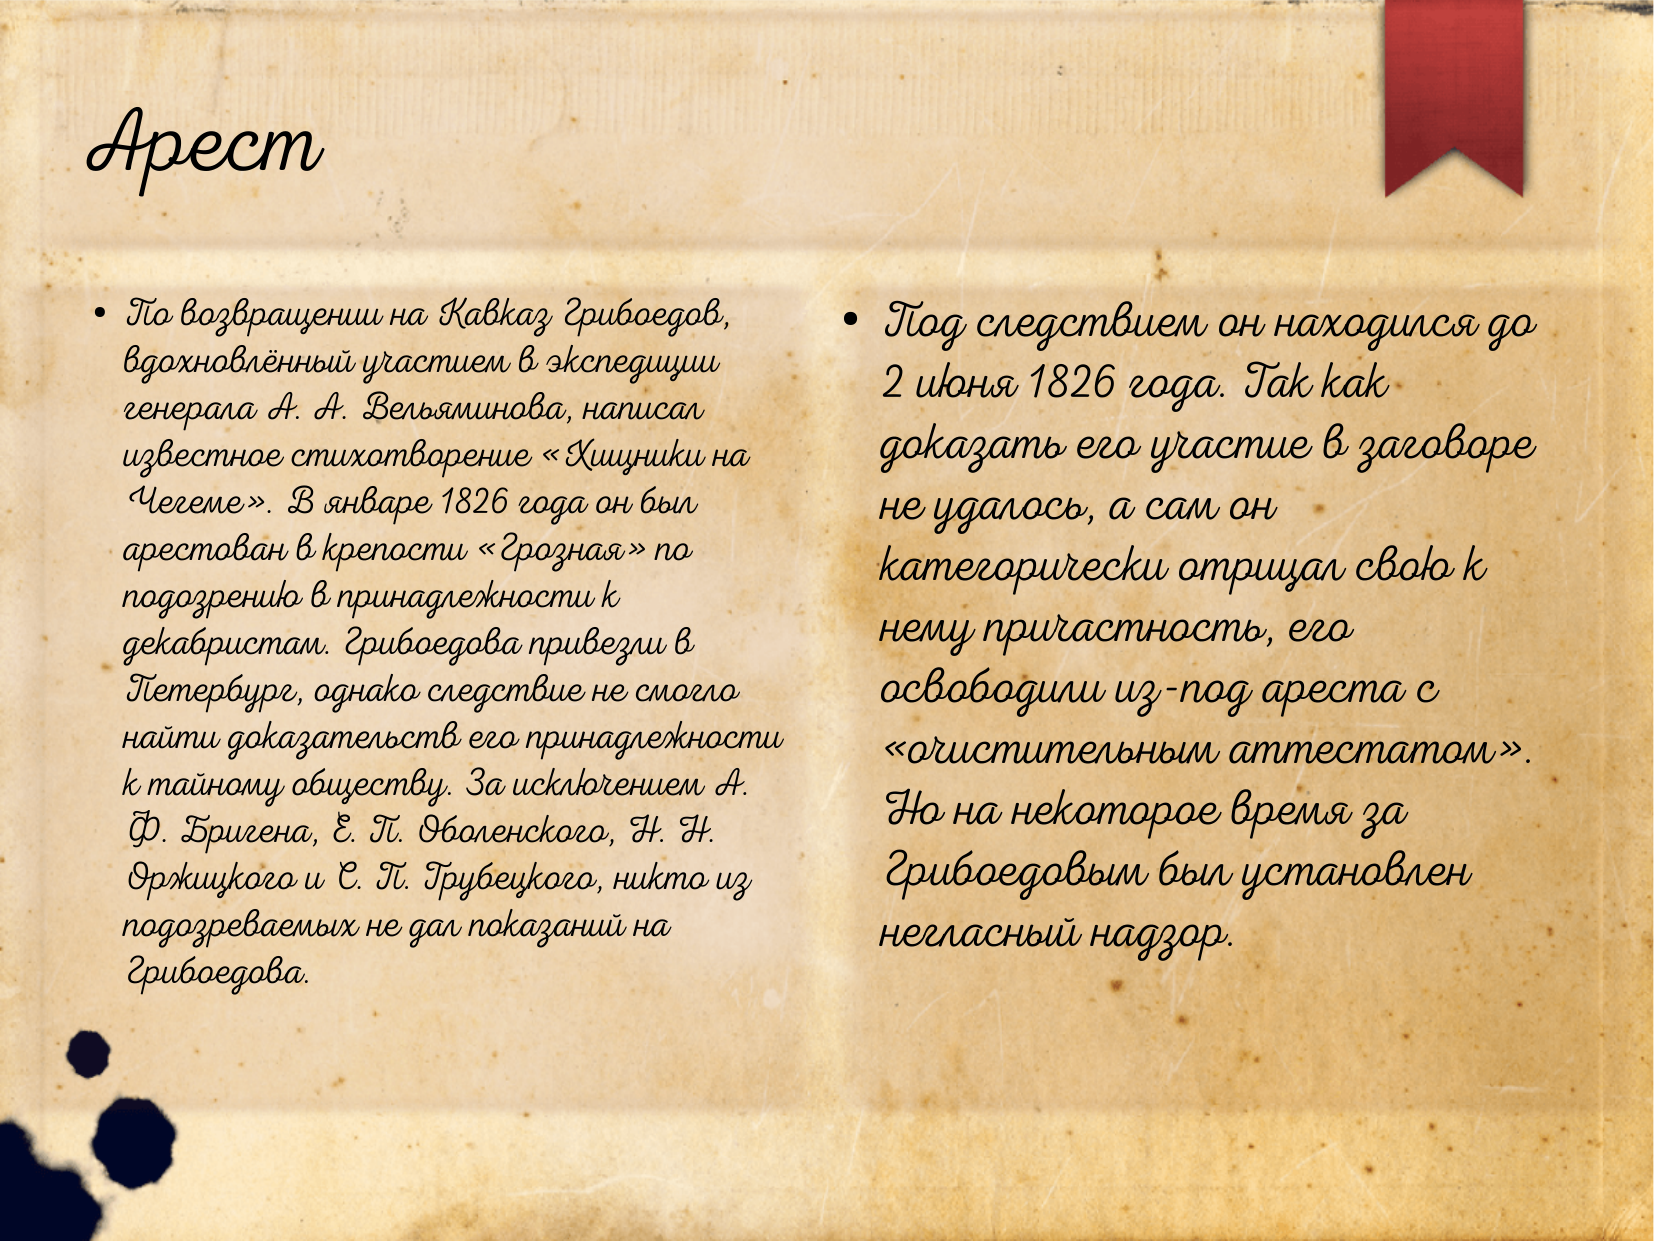

# Арест
По возвращении на Кавказ Грибоедов, вдохновлённый участием в экспедиции генерала А. А. Вельяминова, написал известное стихотворение «Хищники на Чегеме». В январе 1826 года он был арестован в крепости «Грозная» по подозрению в принадлежности к декабристам. Грибоедова привезли в Петербург, однако следствие не смогло найти доказательств его принадлежности к тайному обществу. За исключением А. Ф. Бригена, Е. П. Оболенского, Н. Н. Оржицкого и С. П. Трубецкого, никто из подозреваемых не дал показаний на Грибоедова.
Под следствием он находился до 2 июня 1826 года. Так как доказать его участие в заговоре не удалось, а сам он категорически отрицал свою к нему причастность, его освободили из-под ареста с «очистительным аттестатом». Но на некоторое время за Грибоедовым был установлен негласный надзор.